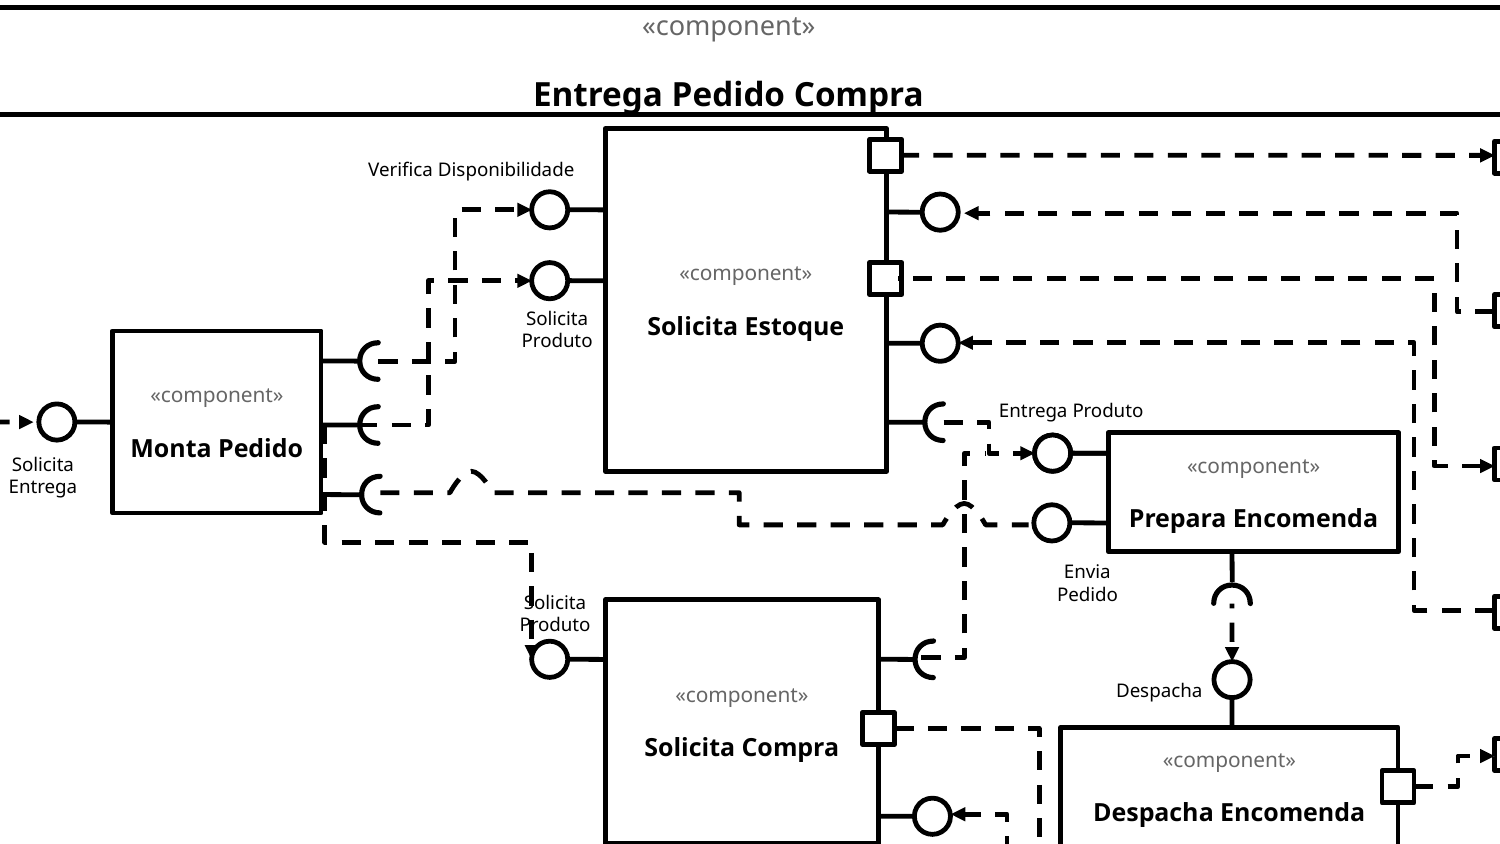

«component»
Entrega Pedido Compra
«component»
Solicita Estoque
Verifica Disponibilidade
Consulta Estoque
Solicita
Produto
«component»
Monta Pedido
Posição Estoque
Entrega Produto
«component»
Prepara Encomenda
Solicita
Entrega
Solicita
Entrega
Solicita Produto
Estoque
Envia
Pedido
Solicita
Produto
«component»
Solicita Compra
Entrega Estoque
Despacha
«component»
Despacha Encomenda
Encomenda
Despachada
Solicita Compra
Produto
Entrega Compra